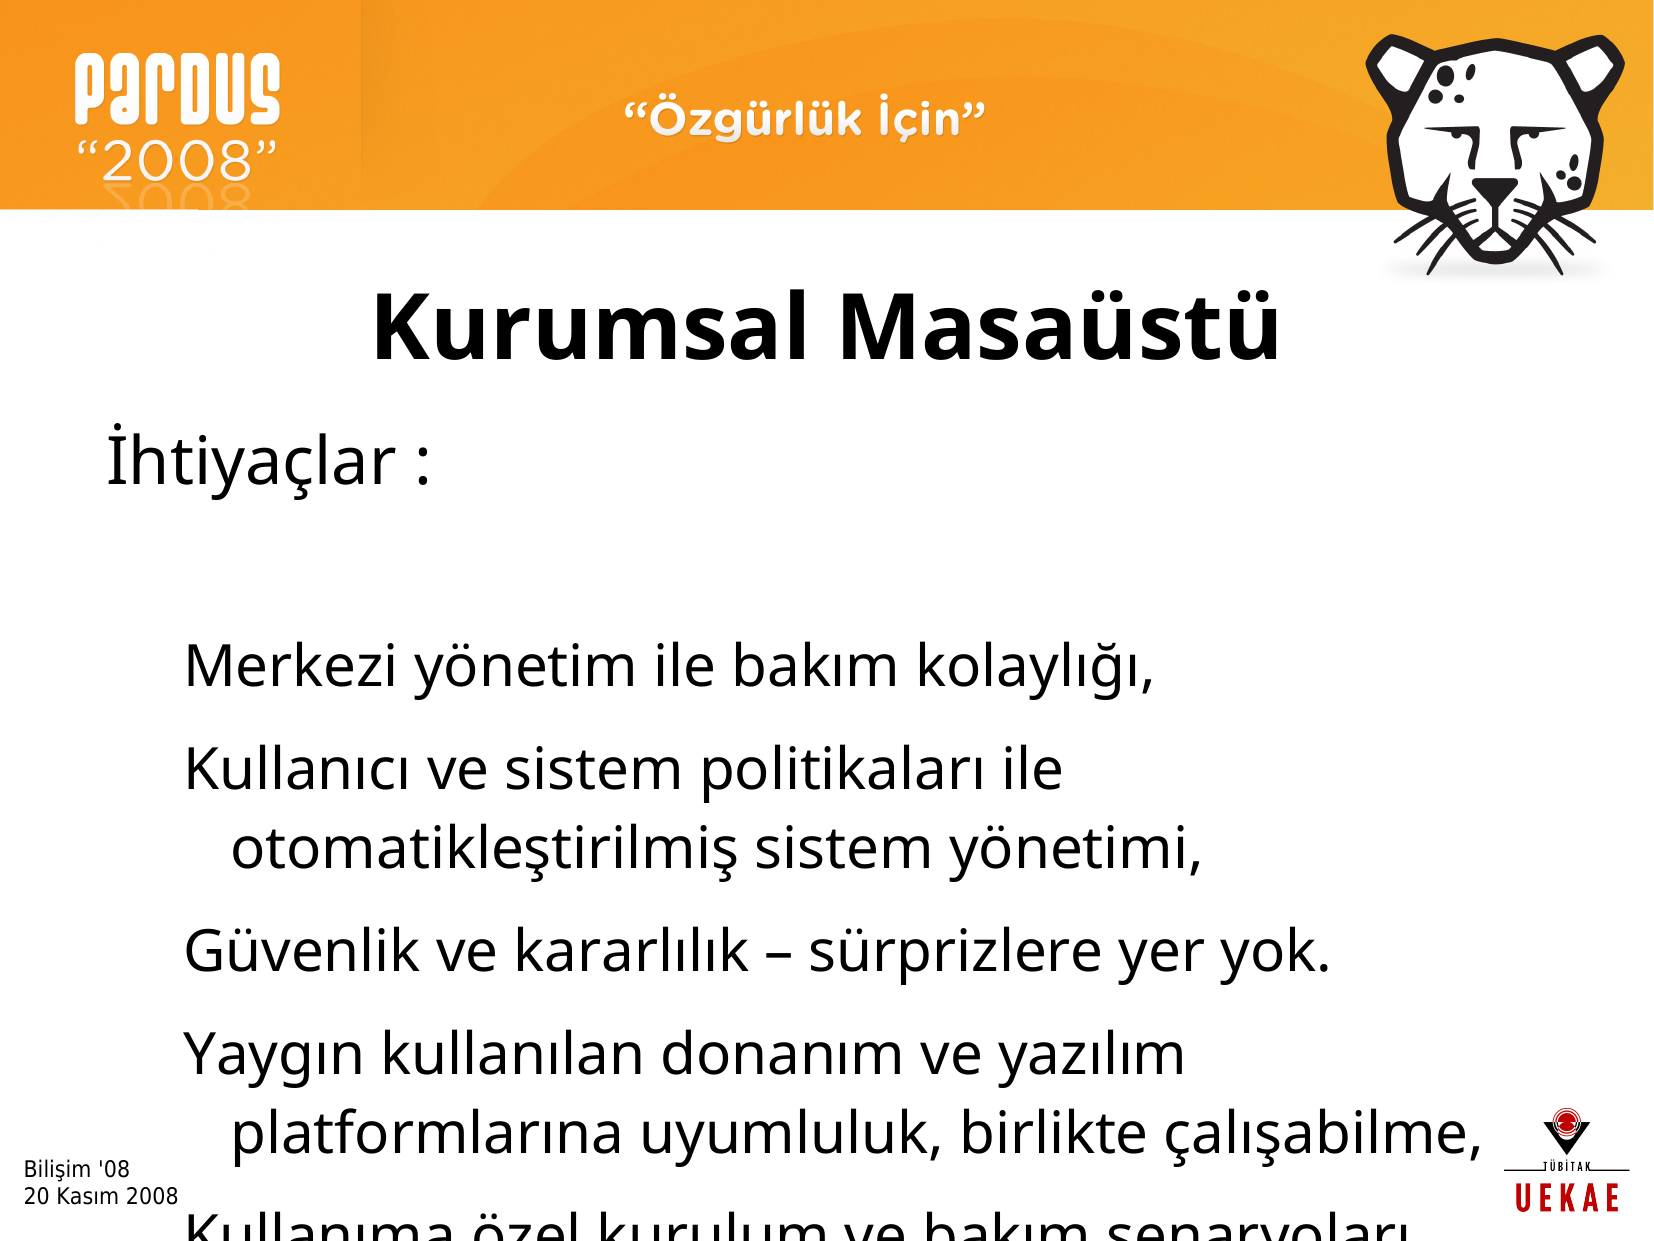

# Kurumsal Masaüstü
İhtiyaçlar :
Merkezi yönetim ile bakım kolaylığı,
Kullanıcı ve sistem politikaları ile otomatikleştirilmiş sistem yönetimi,
Güvenlik ve kararlılık – sürprizlere yer yok.
Yaygın kullanılan donanım ve yazılım platformlarına uyumluluk, birlikte çalışabilme,
Kullanıma özel kurulum ve bakım senaryoları.